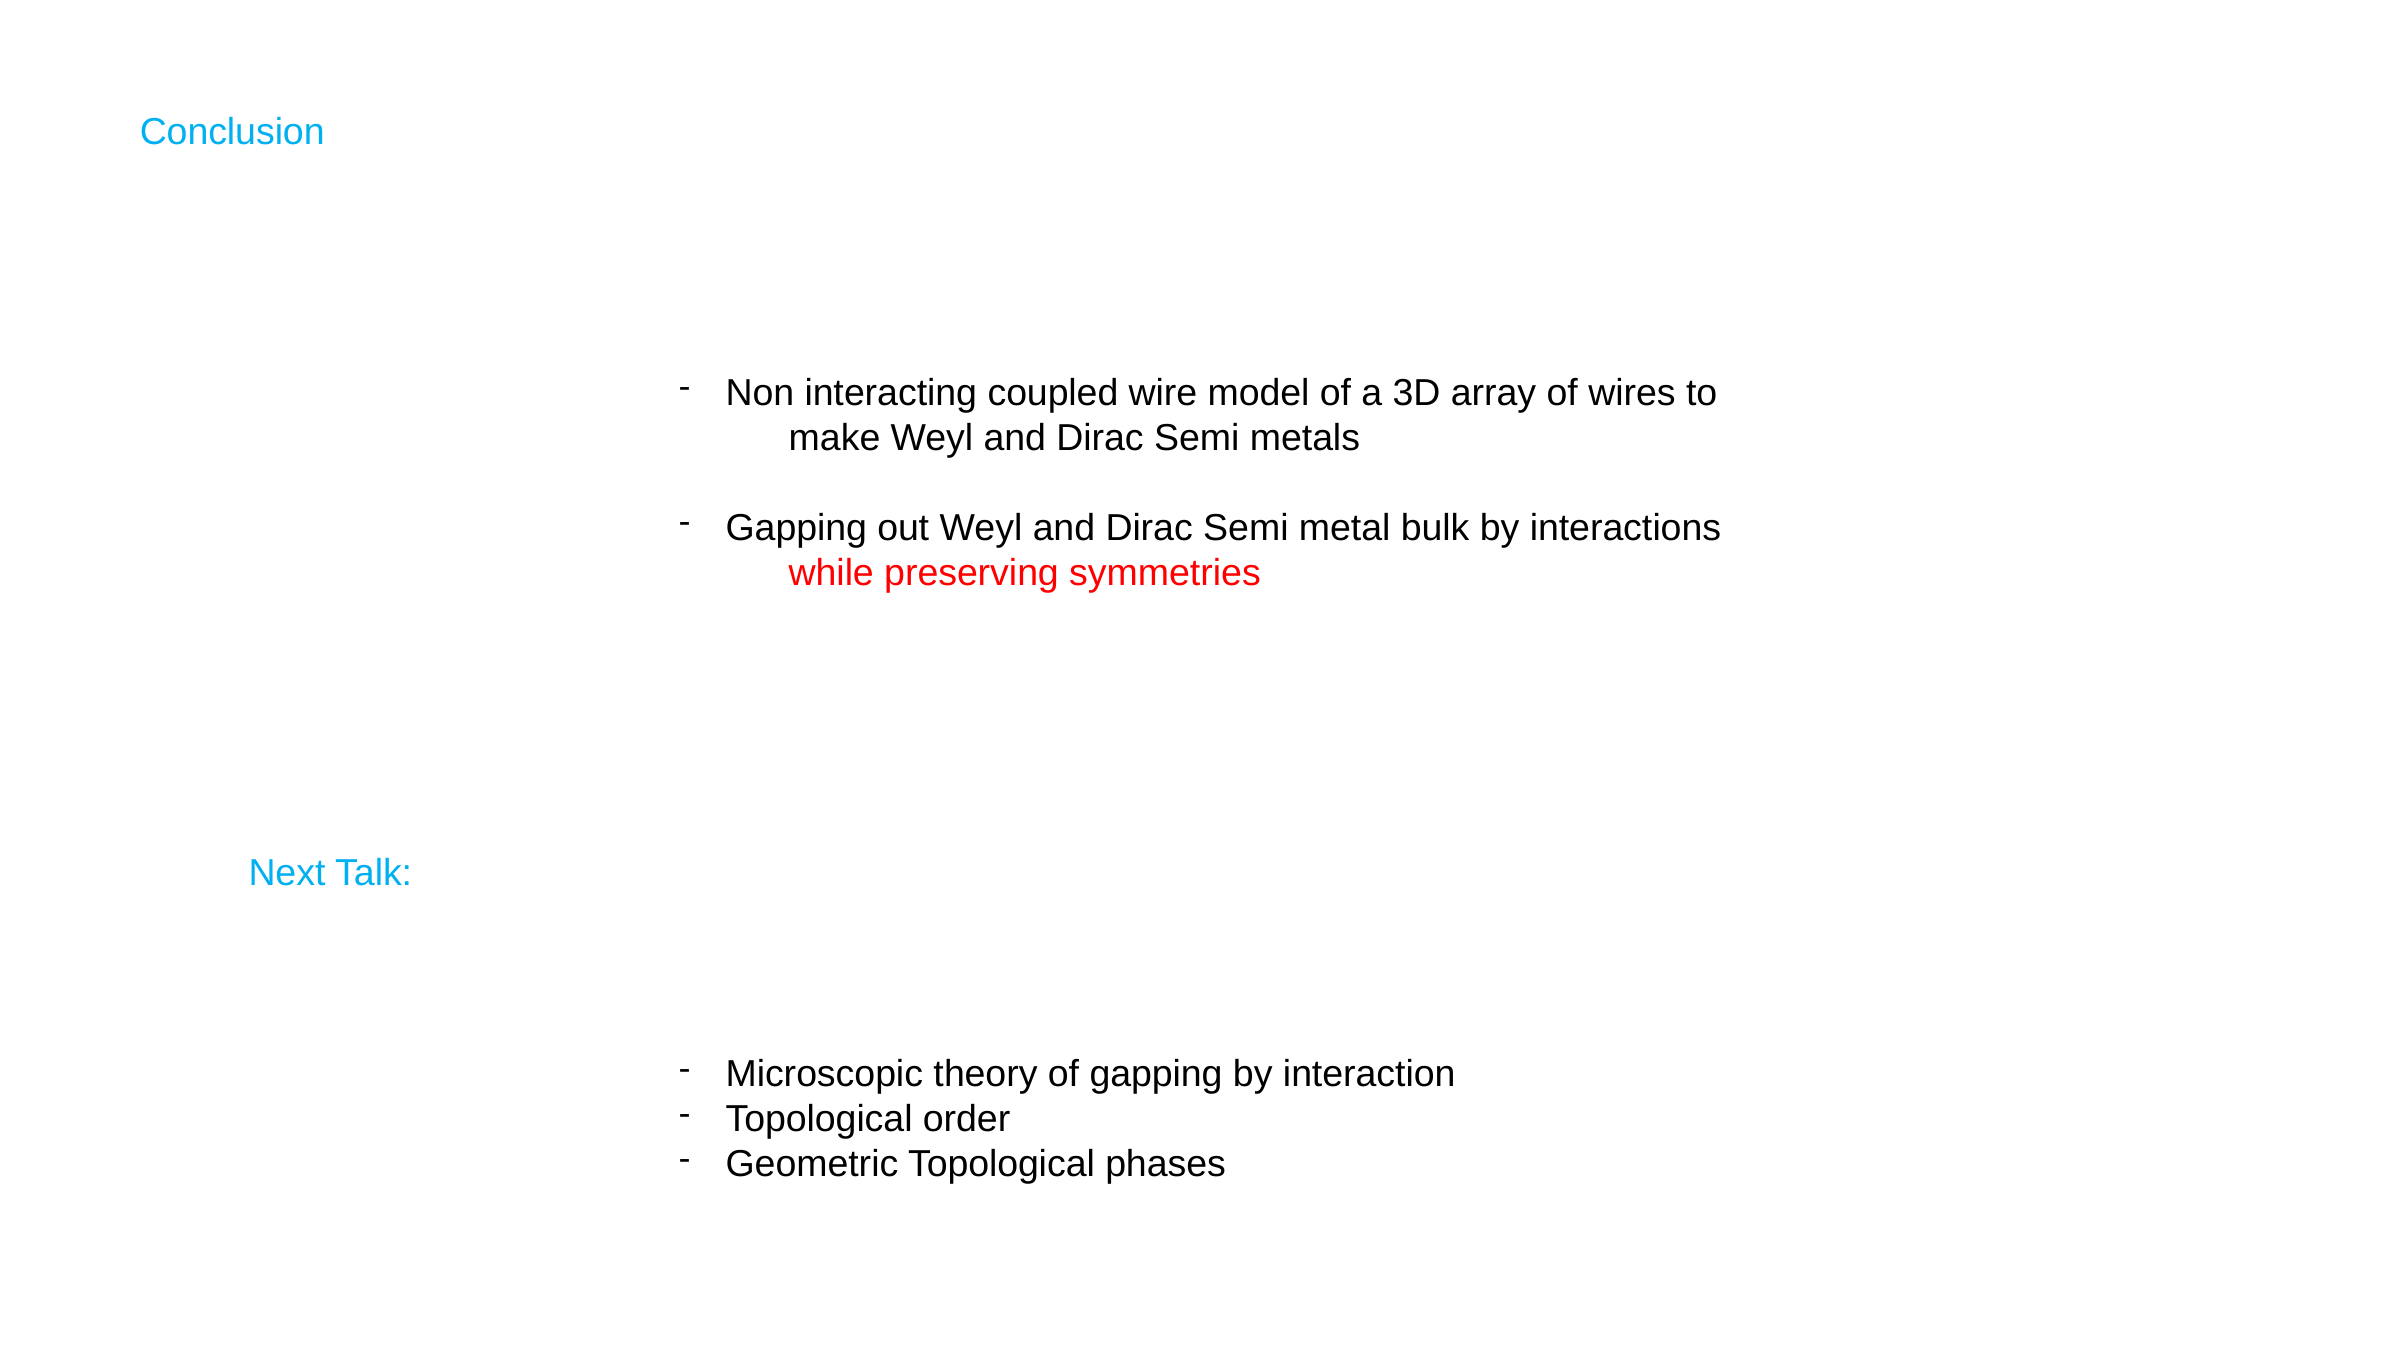

Conclusion
Non interacting coupled wire model of a 3D array of wires to
 make Weyl and Dirac Semi metals
Gapping out Weyl and Dirac Semi metal bulk by interactions
 while preserving symmetries
Next Talk:
Microscopic theory of gapping by interaction
Topological order
Geometric Topological phases